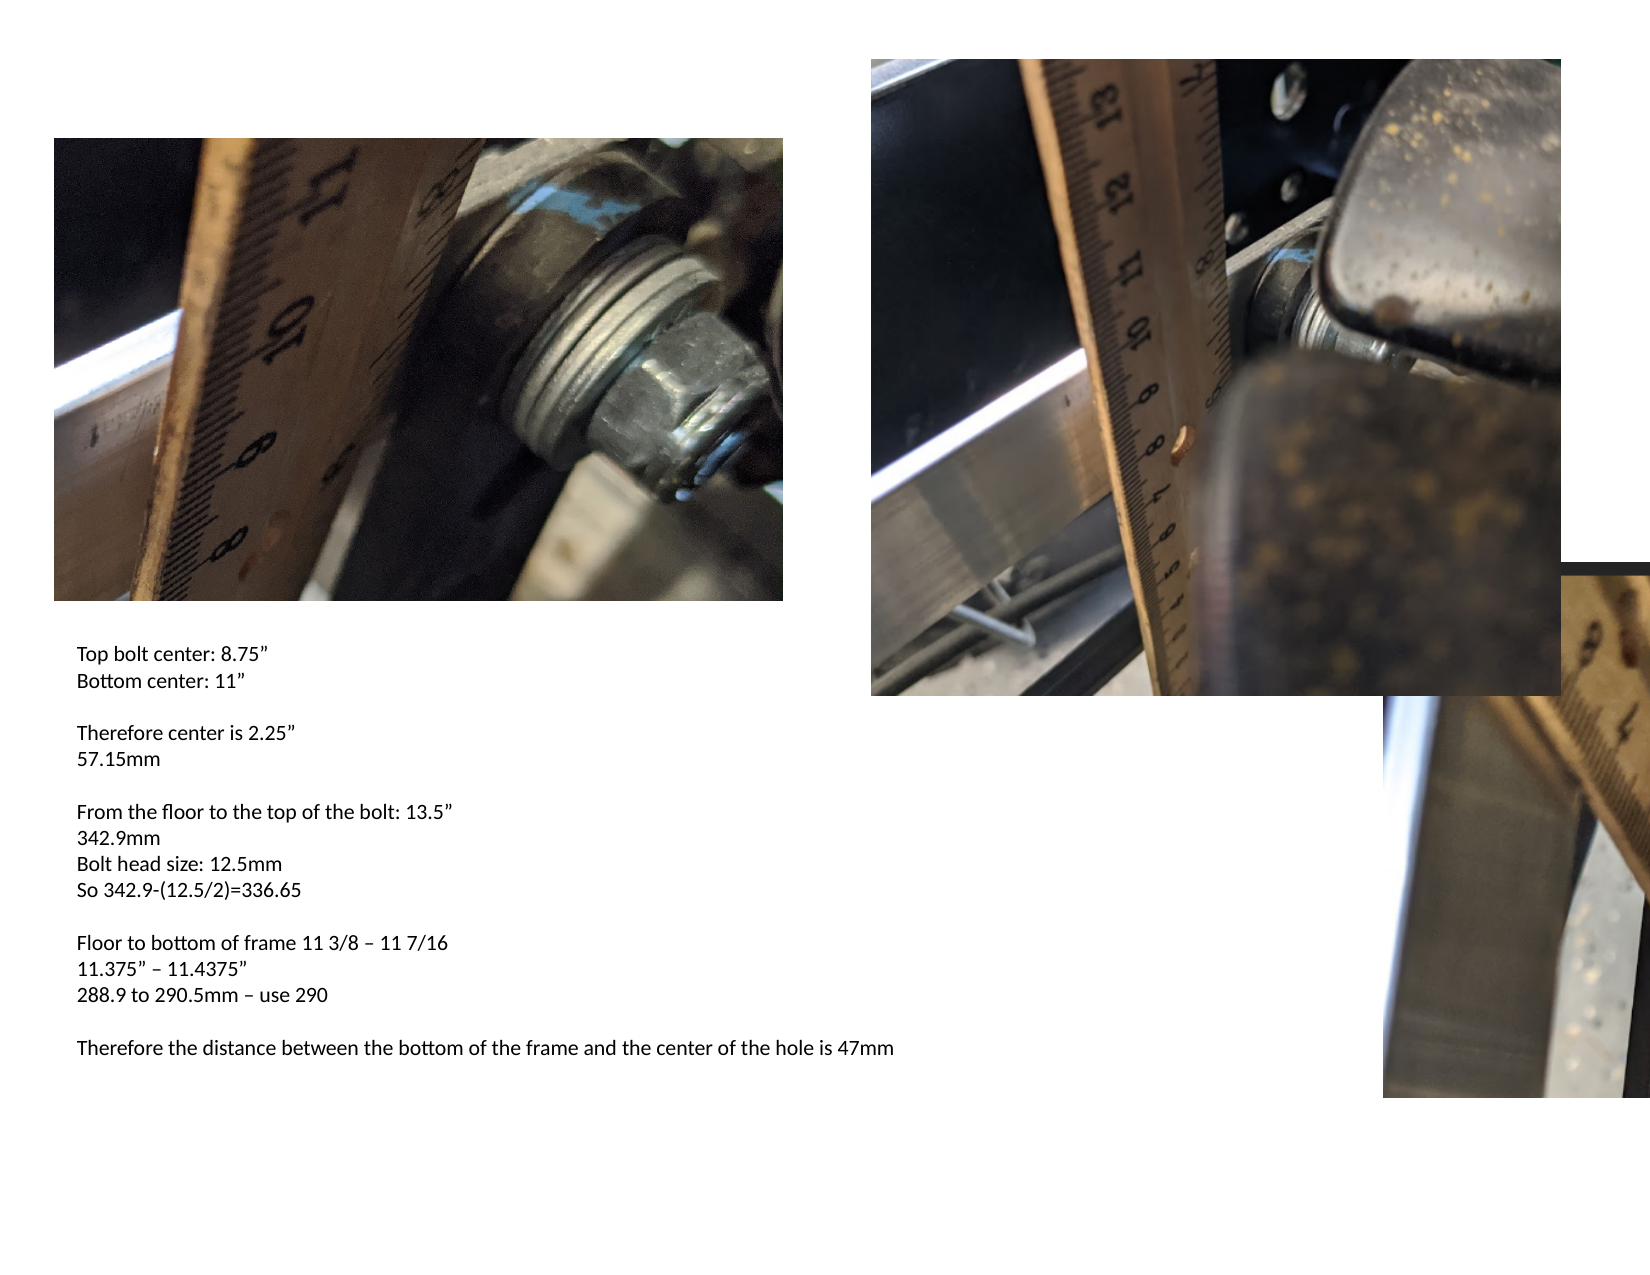

Bottom: 25 mm
Top: 90mm
65mm
Top bolt center: 8.75”
Bottom center: 11”
Therefore center is 2.25”
57.15mm
From the floor to the top of the bolt: 13.5”
342.9mm
Bolt head size: 12.5mm
So 342.9-(12.5/2)=336.65
Floor to bottom of frame 11 3/8 – 11 7/16
11.375” – 11.4375”
288.9 to 290.5mm – use 290
Therefore the distance between the bottom of the frame and the center of the hole is 47mm